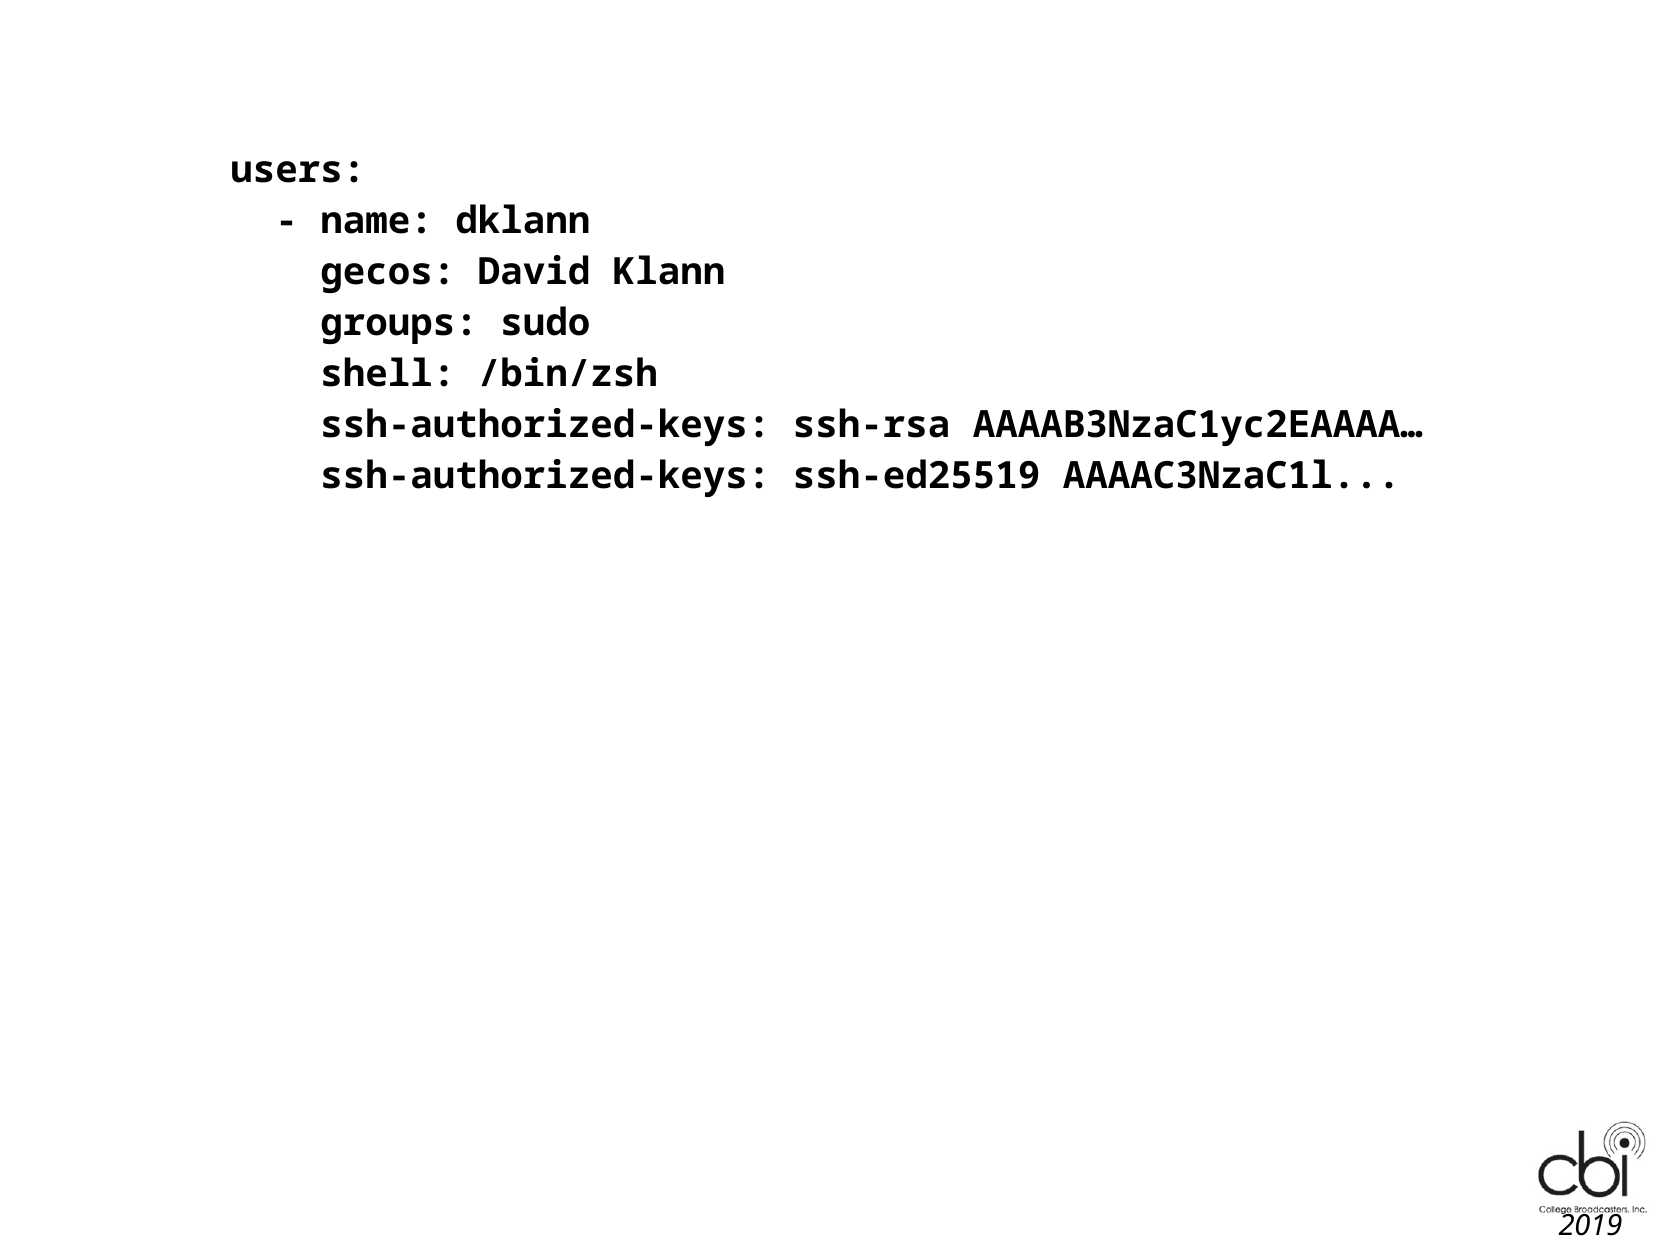

users:
 - name: dklann
 gecos: David Klann
 groups: sudo
 shell: /bin/zsh
 ssh-authorized-keys: ssh-rsa AAAAB3NzaC1yc2EAAAA…
 ssh-authorized-keys: ssh-ed25519 AAAAC3NzaC1l...